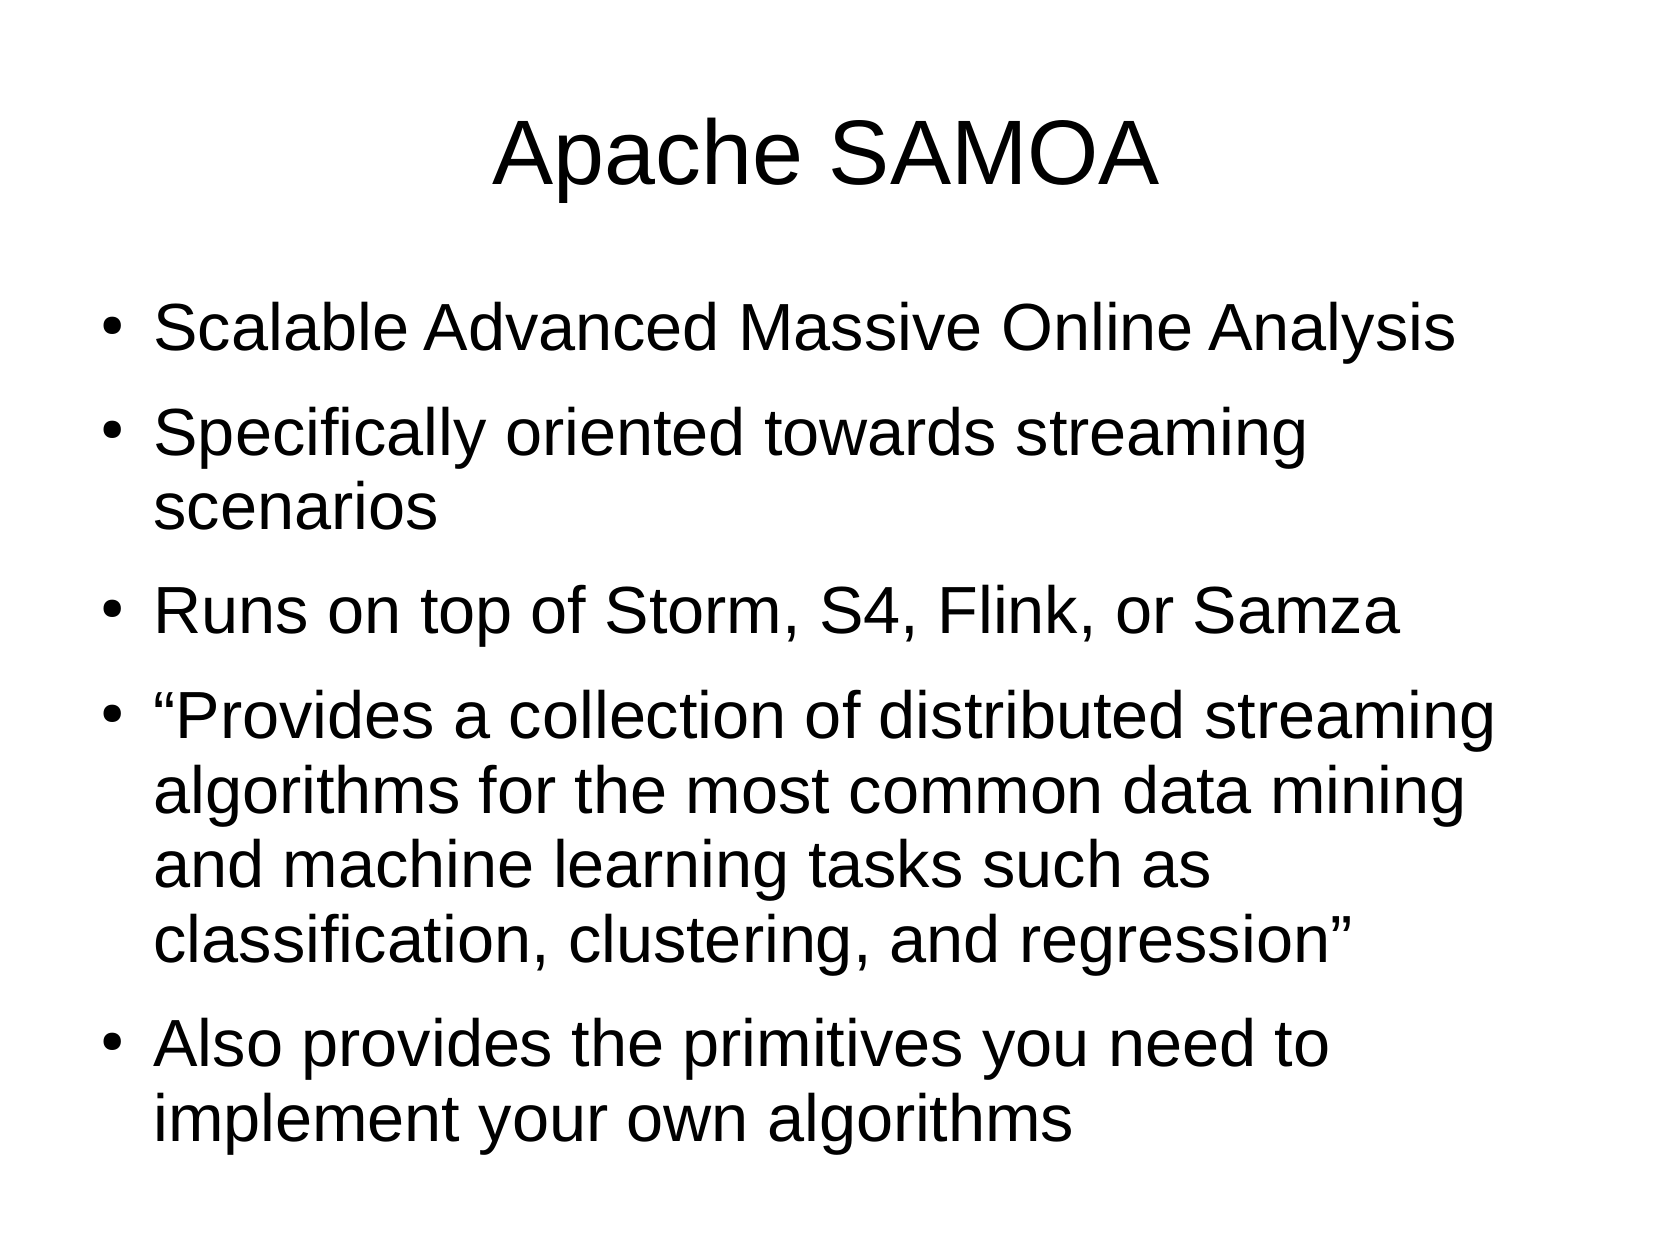

# Apache SAMOA
Scalable Advanced Massive Online Analysis
Specifically oriented towards streaming scenarios
Runs on top of Storm, S4, Flink, or Samza
“Provides a collection of distributed streaming algorithms for the most common data mining and machine learning tasks such as classification, clustering, and regression”
Also provides the primitives you need to implement your own algorithms